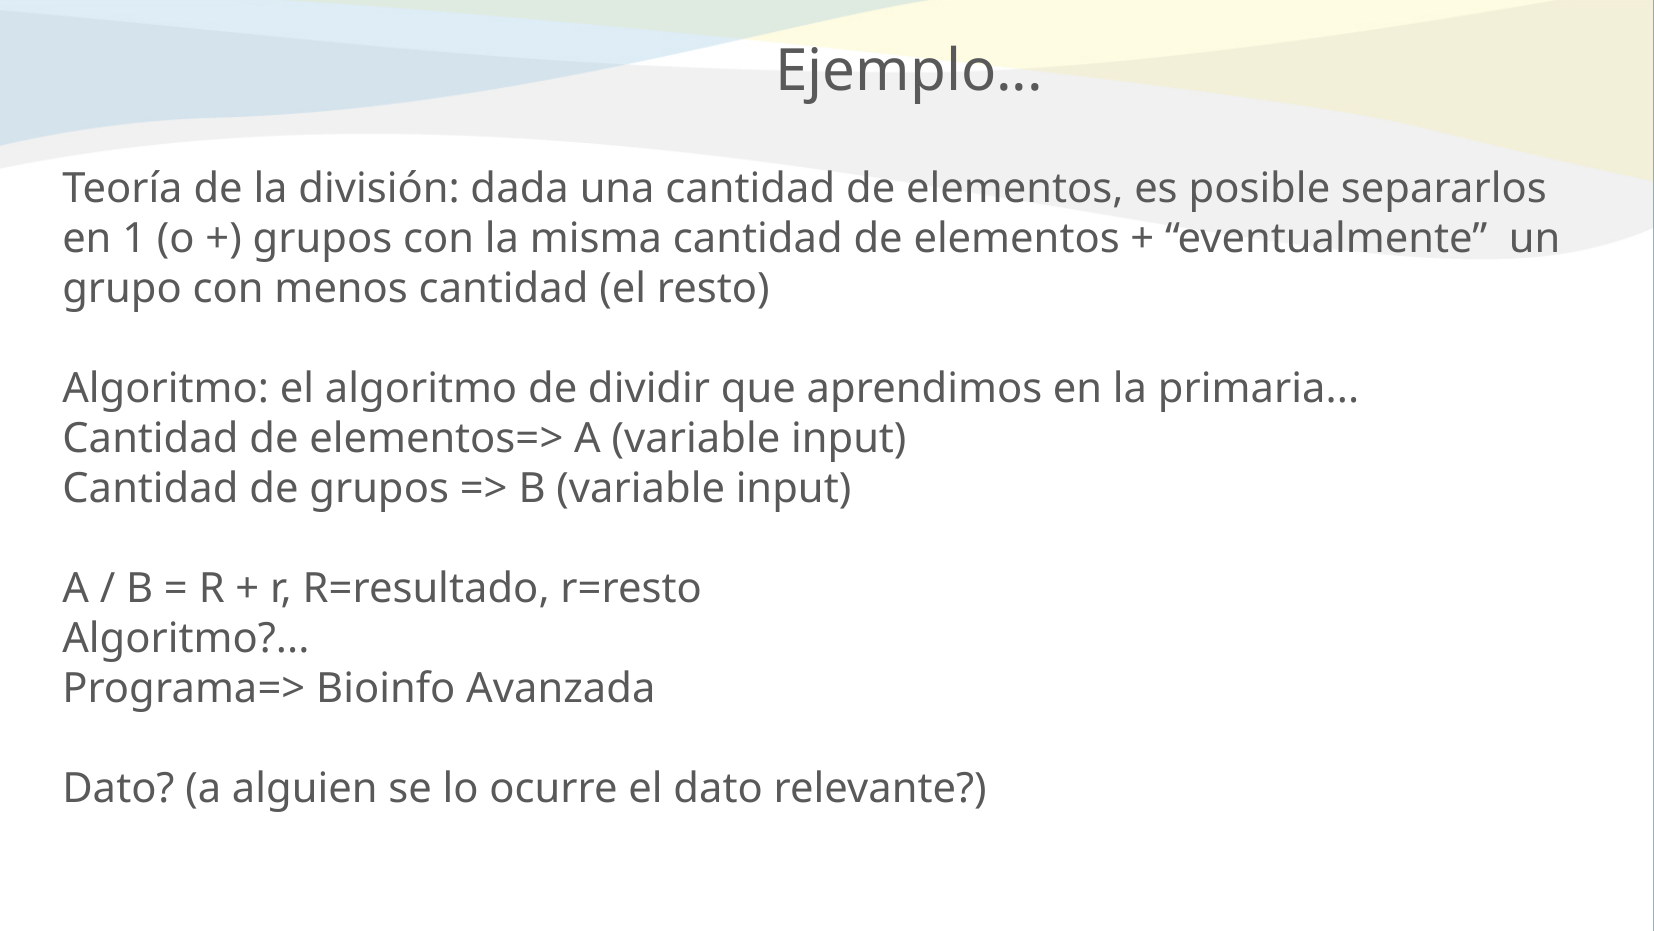

Ejemplo...
Teoría de la división: dada una cantidad de elementos, es posible separarlos en 1 (o +) grupos con la misma cantidad de elementos + “eventualmente” un grupo con menos cantidad (el resto)
Algoritmo: el algoritmo de dividir que aprendimos en la primaria...
Cantidad de elementos=> A (variable input)
Cantidad de grupos => B (variable input)
A / B = R + r, R=resultado, r=resto
Algoritmo?...
Programa=> Bioinfo Avanzada
Dato? (a alguien se lo ocurre el dato relevante?)